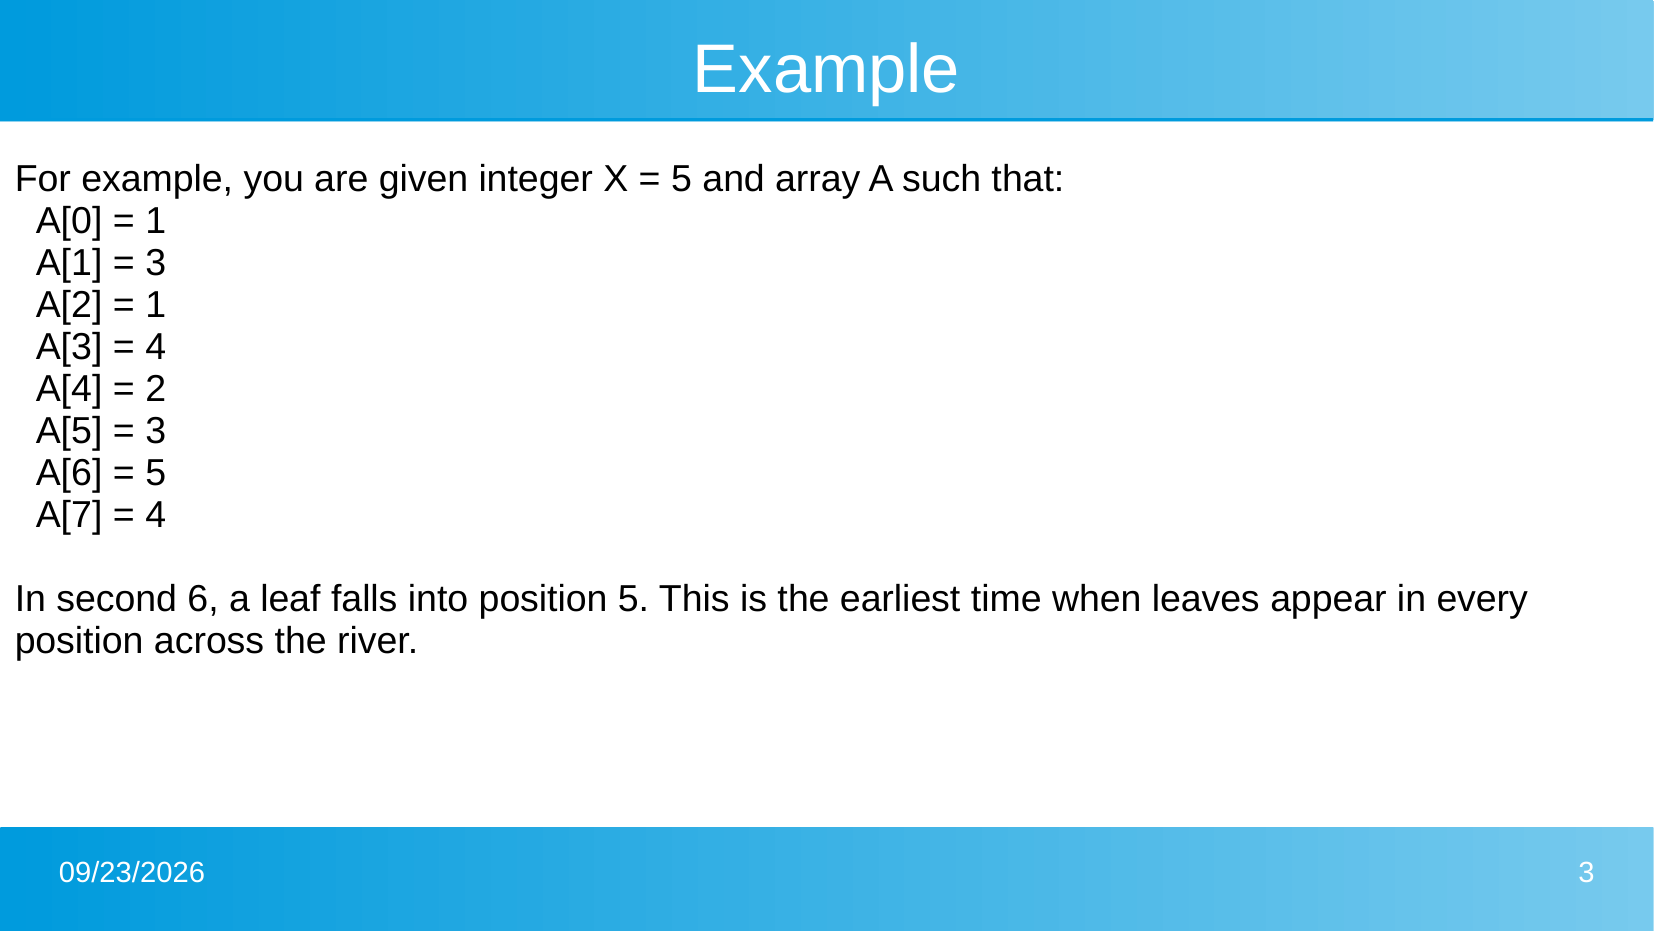

# Example
For example, you are given integer X = 5 and array A such that:
 A[0] = 1
 A[1] = 3
 A[2] = 1
 A[3] = 4
 A[4] = 2
 A[5] = 3
 A[6] = 5
 A[7] = 4
In second 6, a leaf falls into position 5. This is the earliest time when leaves appear in every position across the river.
3